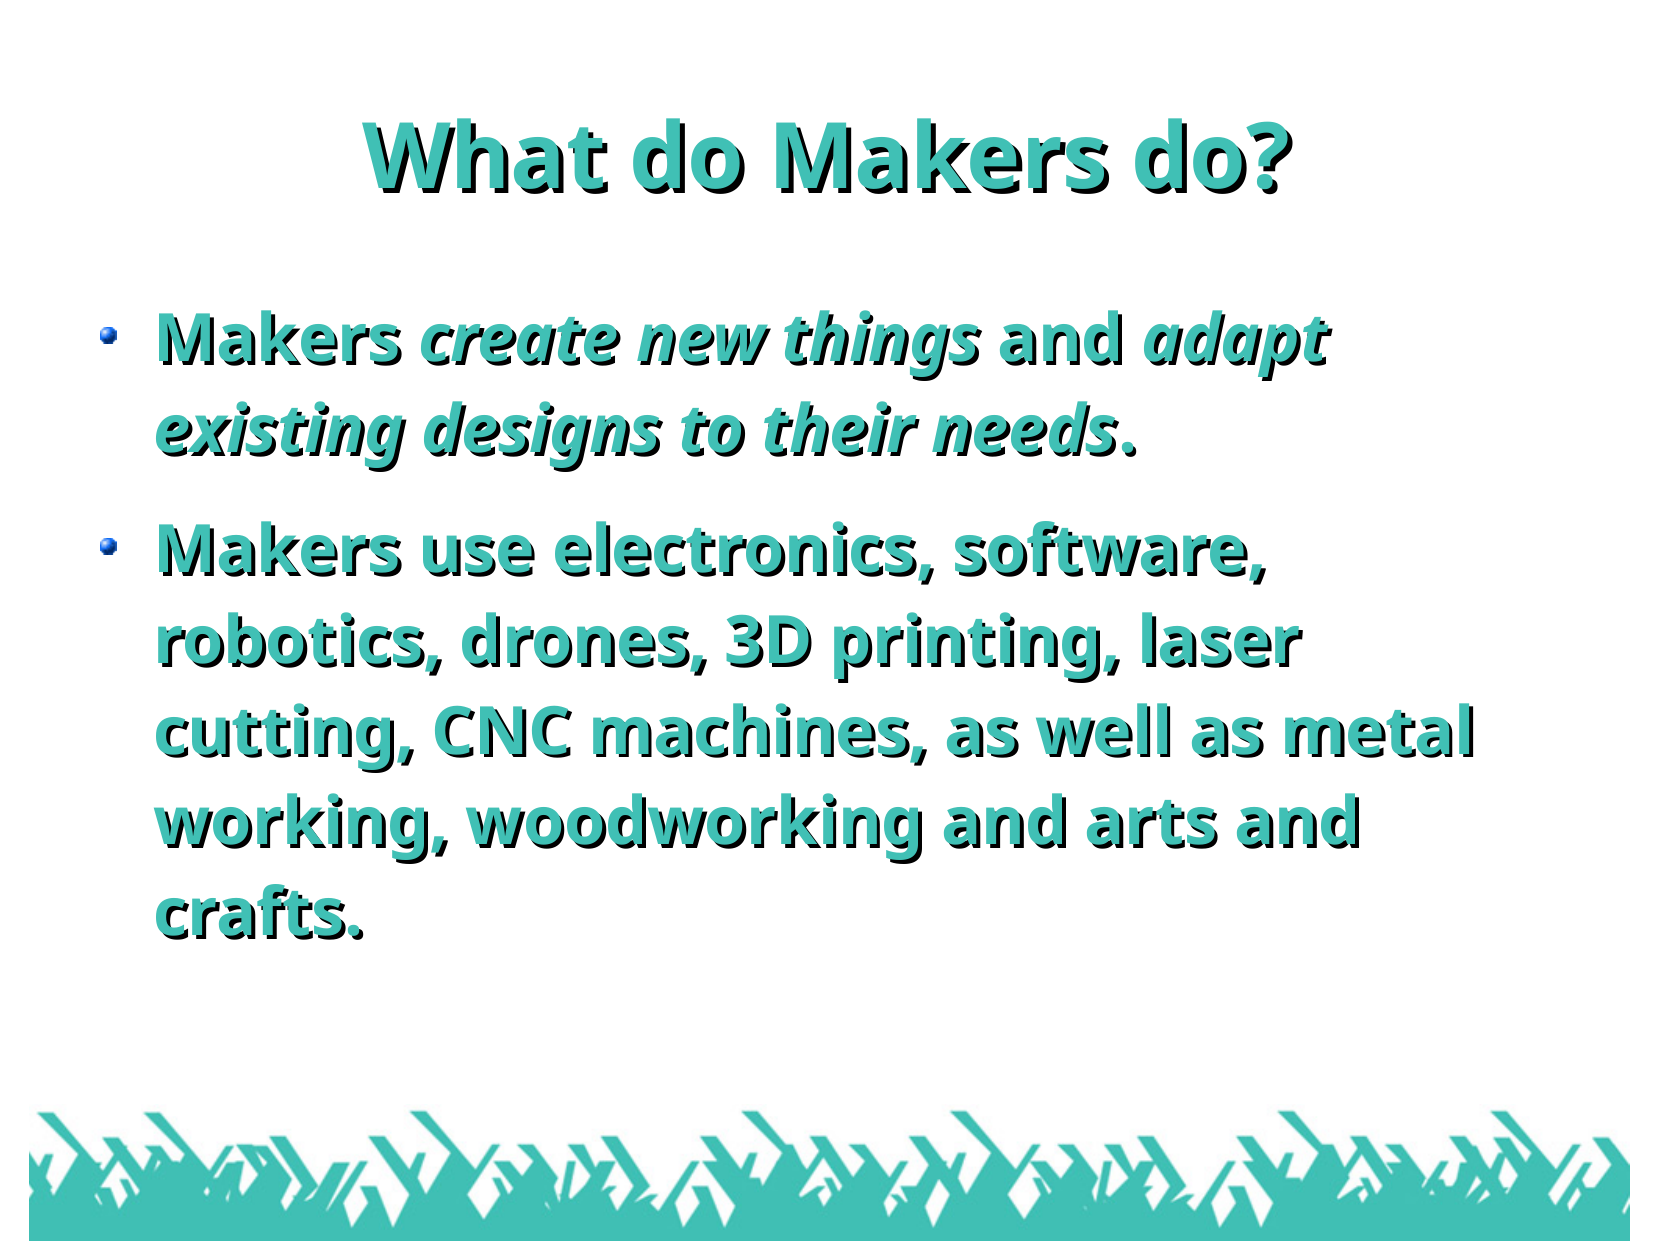

# What do Makers do?
Makers create new things and adapt existing designs to their needs.
Makers use electronics, software, robotics, drones, 3D printing, laser cutting, CNC machines, as well as metal working, woodworking and arts and crafts.